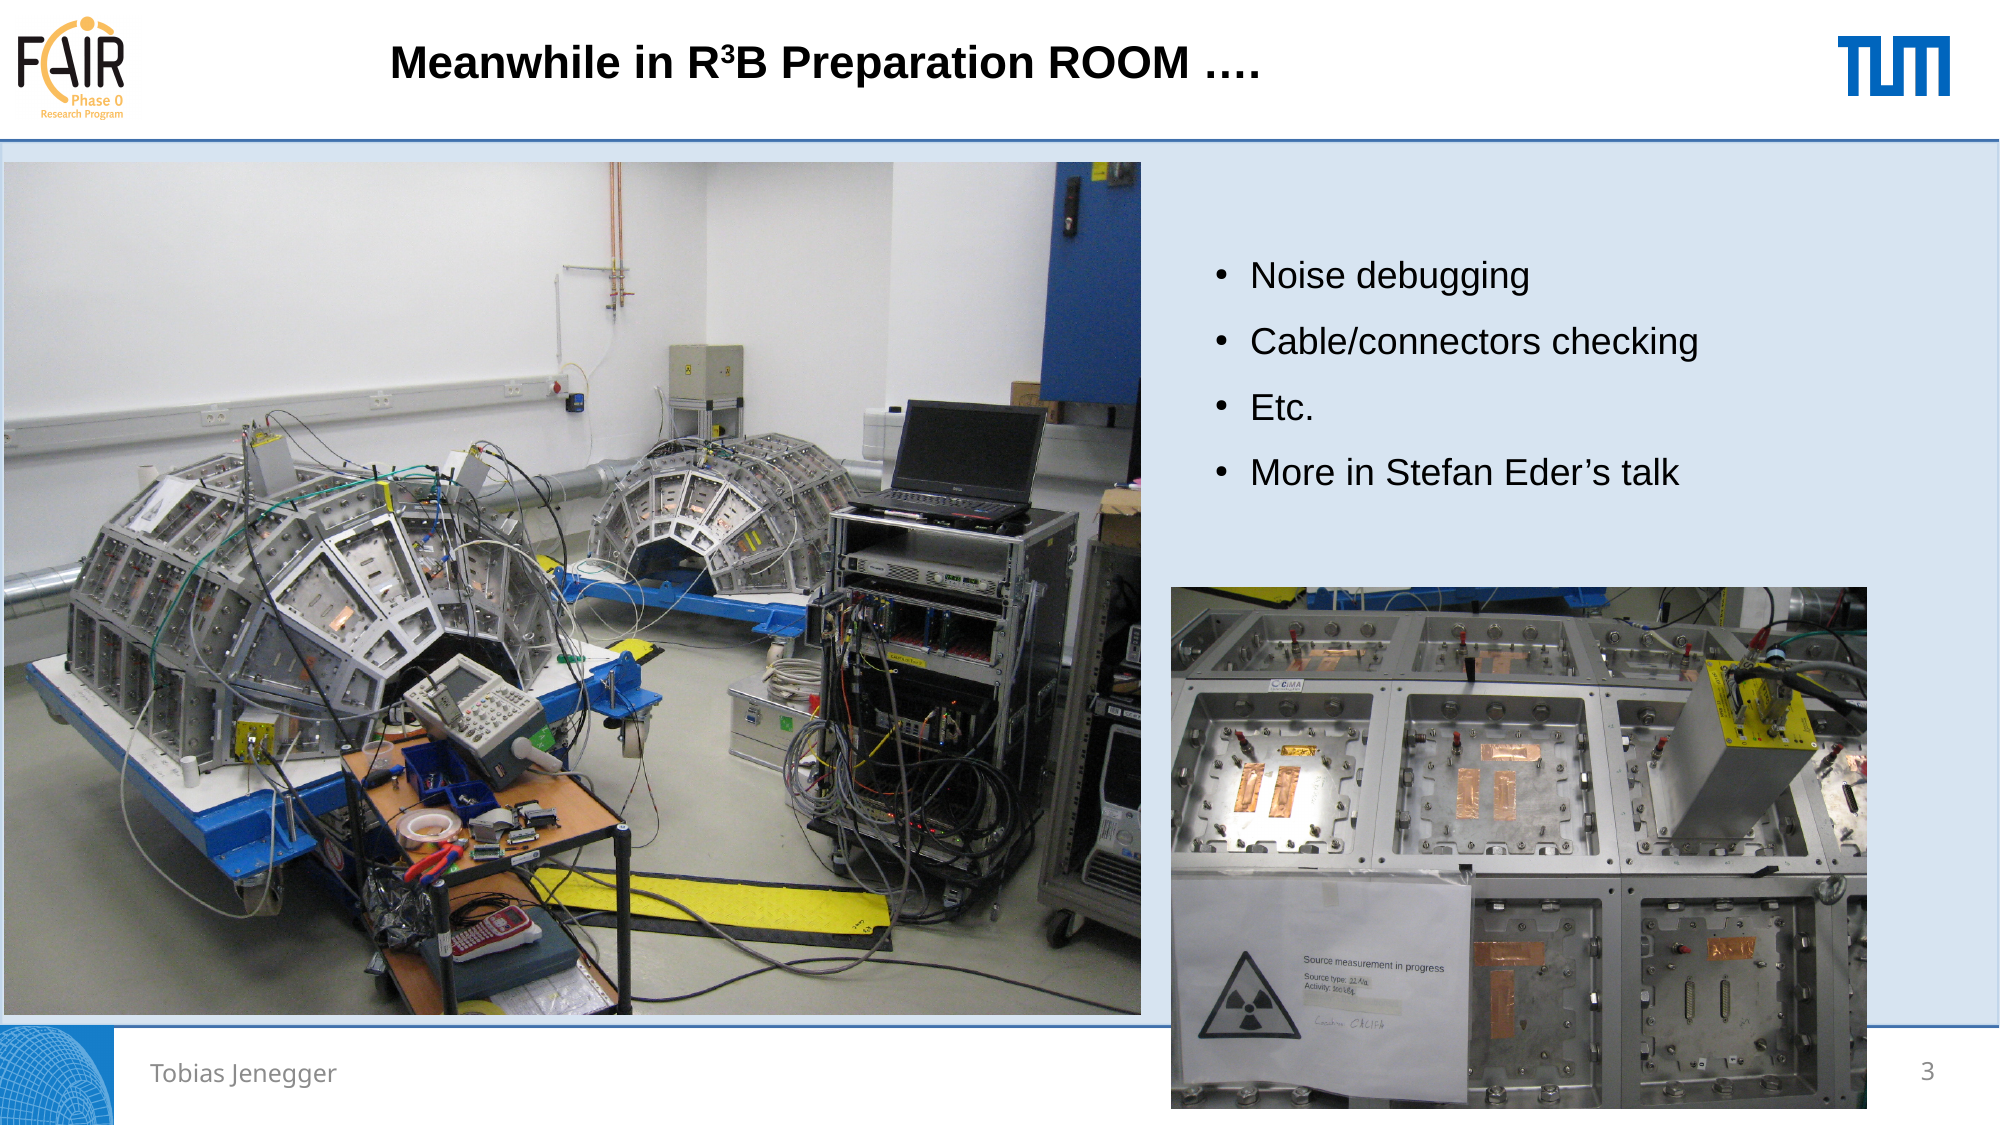

Meanwhile in R3B Preparation ROOM ….
Noise debugging
Cable/connectors checking
Etc.
More in Stefan Eder’s talk
3